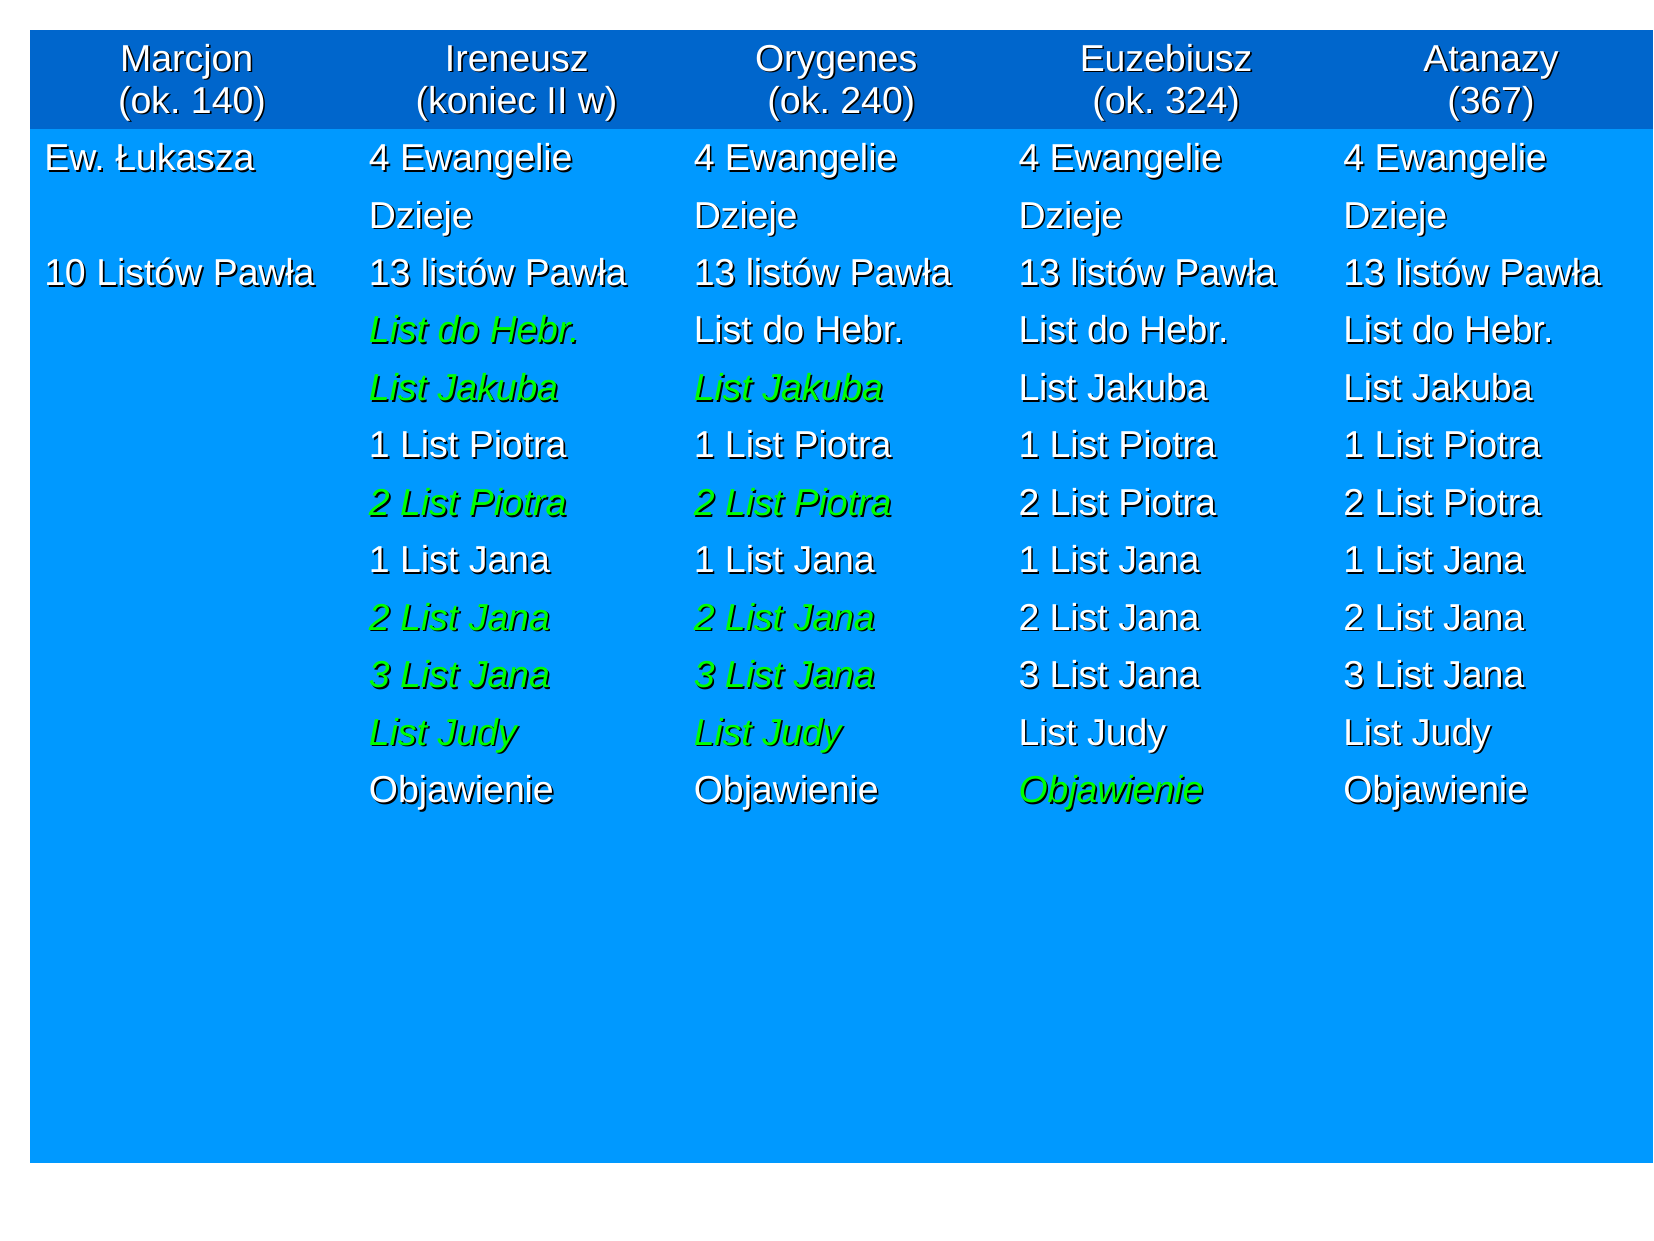

| Marcjon (ok. 140) | Ireneusz (koniec II w) | Orygenes (ok. 240) | Euzebiusz (ok. 324) | Atanazy (367) |
| --- | --- | --- | --- | --- |
| Ew. Łukasza | 4 Ewangelie | 4 Ewangelie | 4 Ewangelie | 4 Ewangelie |
| | Dzieje | Dzieje | Dzieje | Dzieje |
| 10 Listów Pawła | 13 listów Pawła | 13 listów Pawła | 13 listów Pawła | 13 listów Pawła |
| | List do Hebr. | List do Hebr. | List do Hebr. | List do Hebr. |
| | List Jakuba | List Jakuba | List Jakuba | List Jakuba |
| | 1 List Piotra | 1 List Piotra | 1 List Piotra | 1 List Piotra |
| | 2 List Piotra | 2 List Piotra | 2 List Piotra | 2 List Piotra |
| | 1 List Jana | 1 List Jana | 1 List Jana | 1 List Jana |
| | 2 List Jana | 2 List Jana | 2 List Jana | 2 List Jana |
| | 3 List Jana | 3 List Jana | 3 List Jana | 3 List Jana |
| | List Judy | List Judy | List Judy | List Judy |
| | Objawienie | Objawienie | Objawienie | Objawienie |
| | | | | |
| | | | | |
| | | | | |
| | | | | |
| | | | | |
| | | | | |